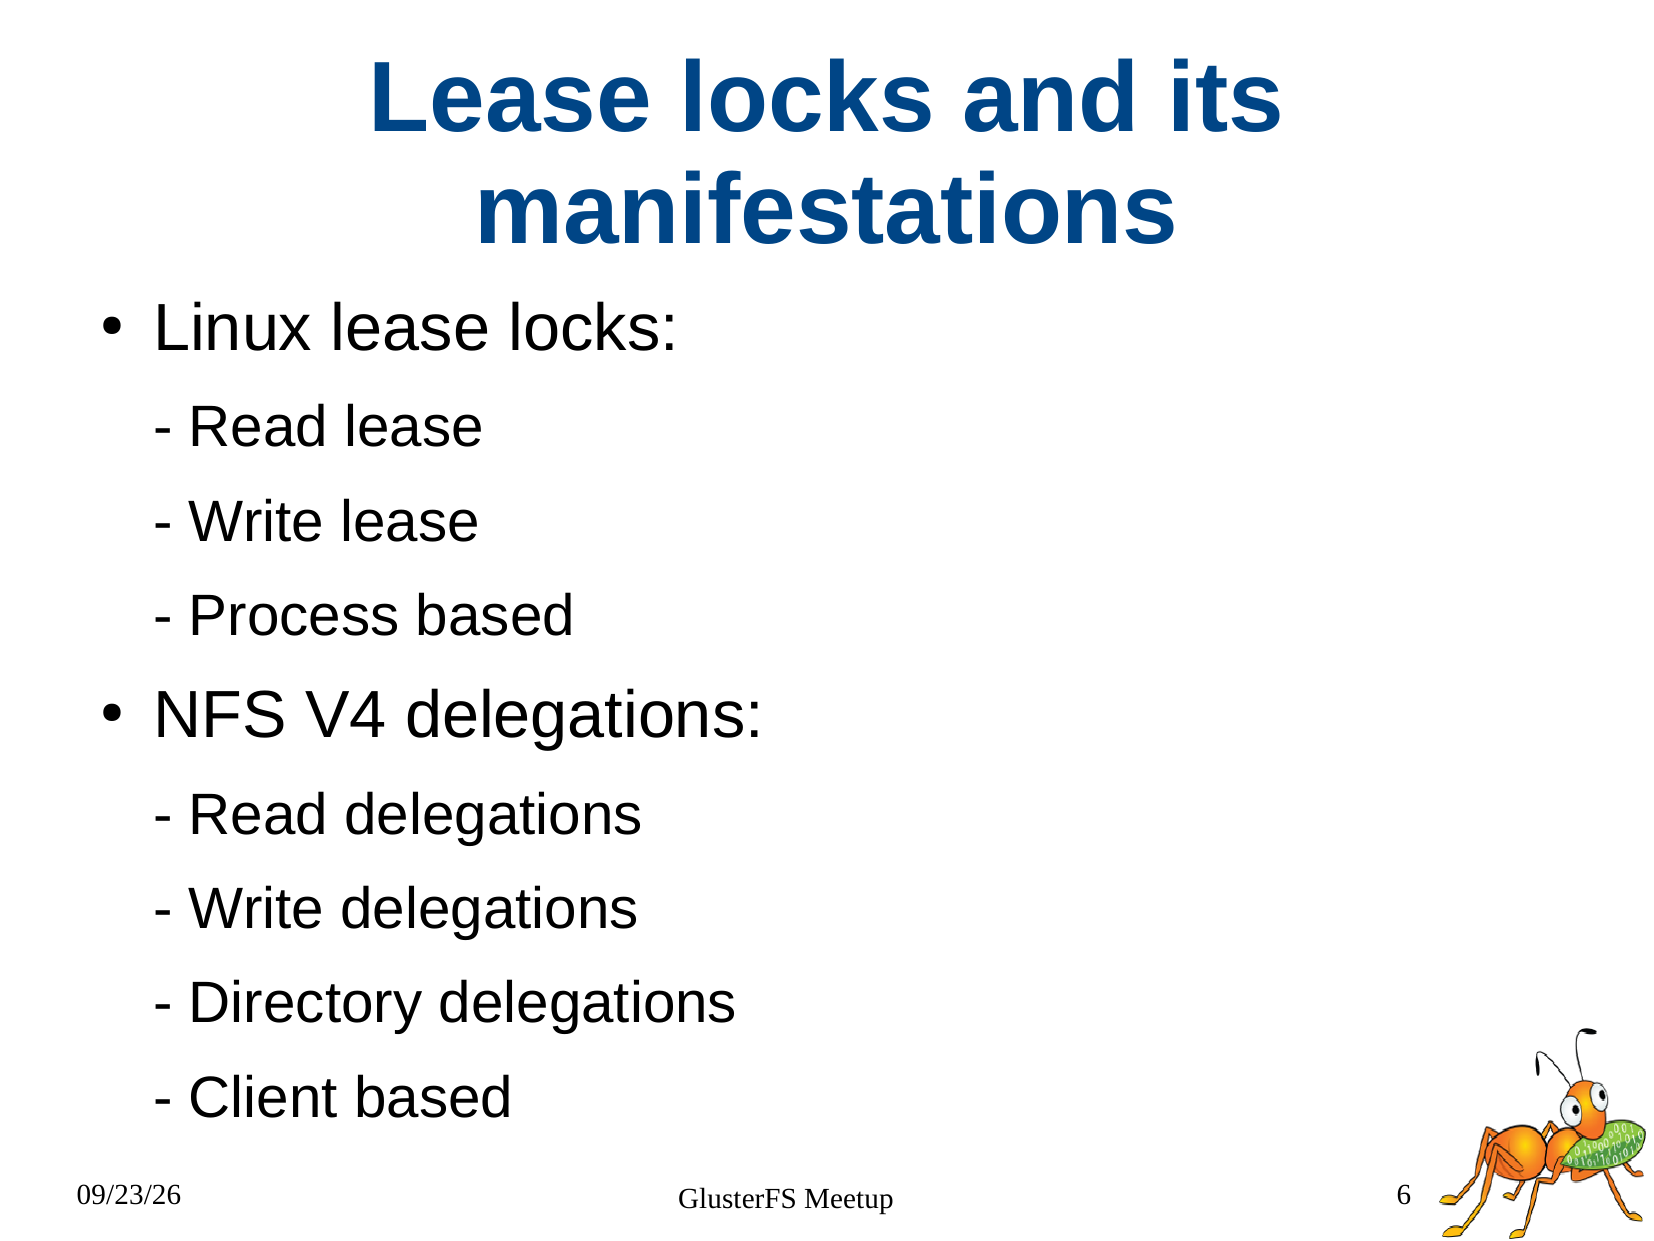

# Lease locks and its manifestations
Linux lease locks:
- Read lease
- Write lease
- Process based
NFS V4 delegations:
- Read delegations
- Write delegations
- Directory delegations
- Client based
6